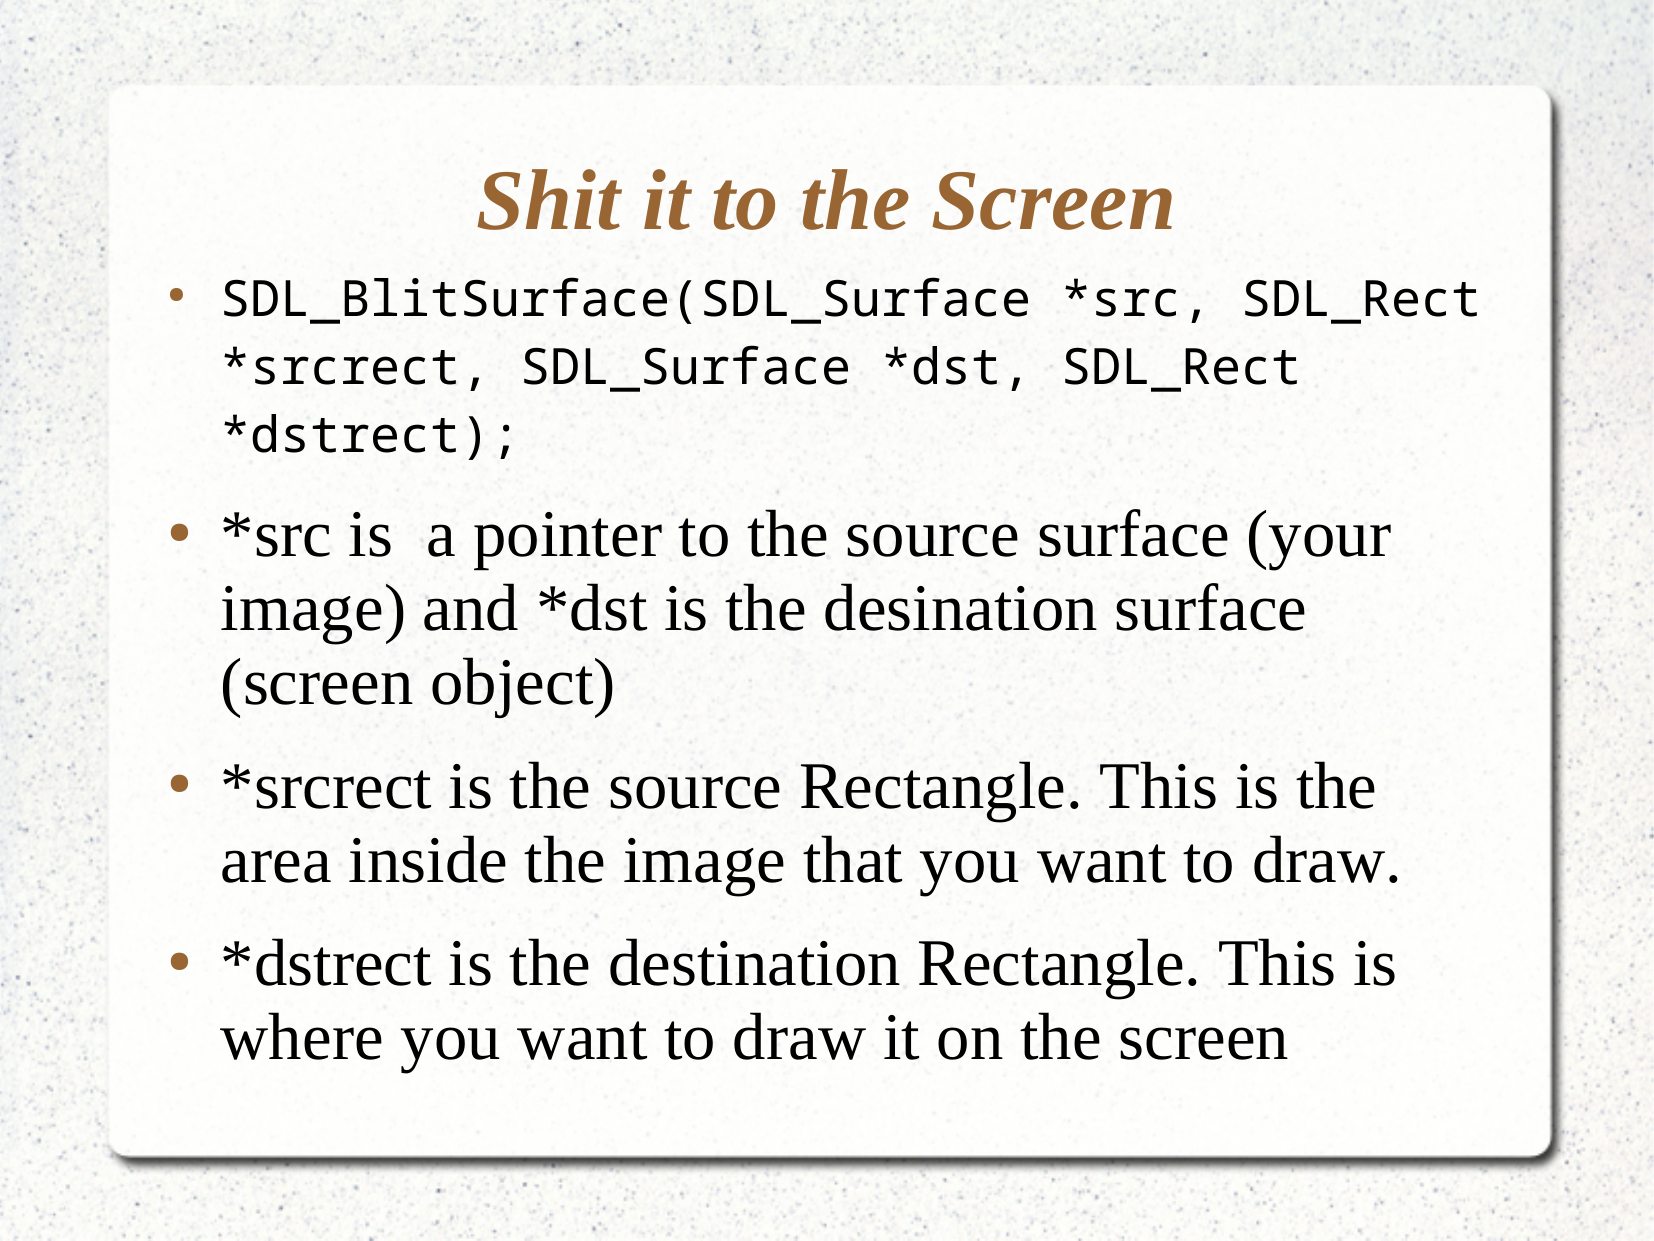

# Shit it to the Screen
SDL_BlitSurface(SDL_Surface *src, SDL_Rect *srcrect, SDL_Surface *dst, SDL_Rect *dstrect);
*src is a pointer to the source surface (your image) and *dst is the desination surface (screen object)
*srcrect is the source Rectangle. This is the area inside the image that you want to draw.
*dstrect is the destination Rectangle. This is where you want to draw it on the screen